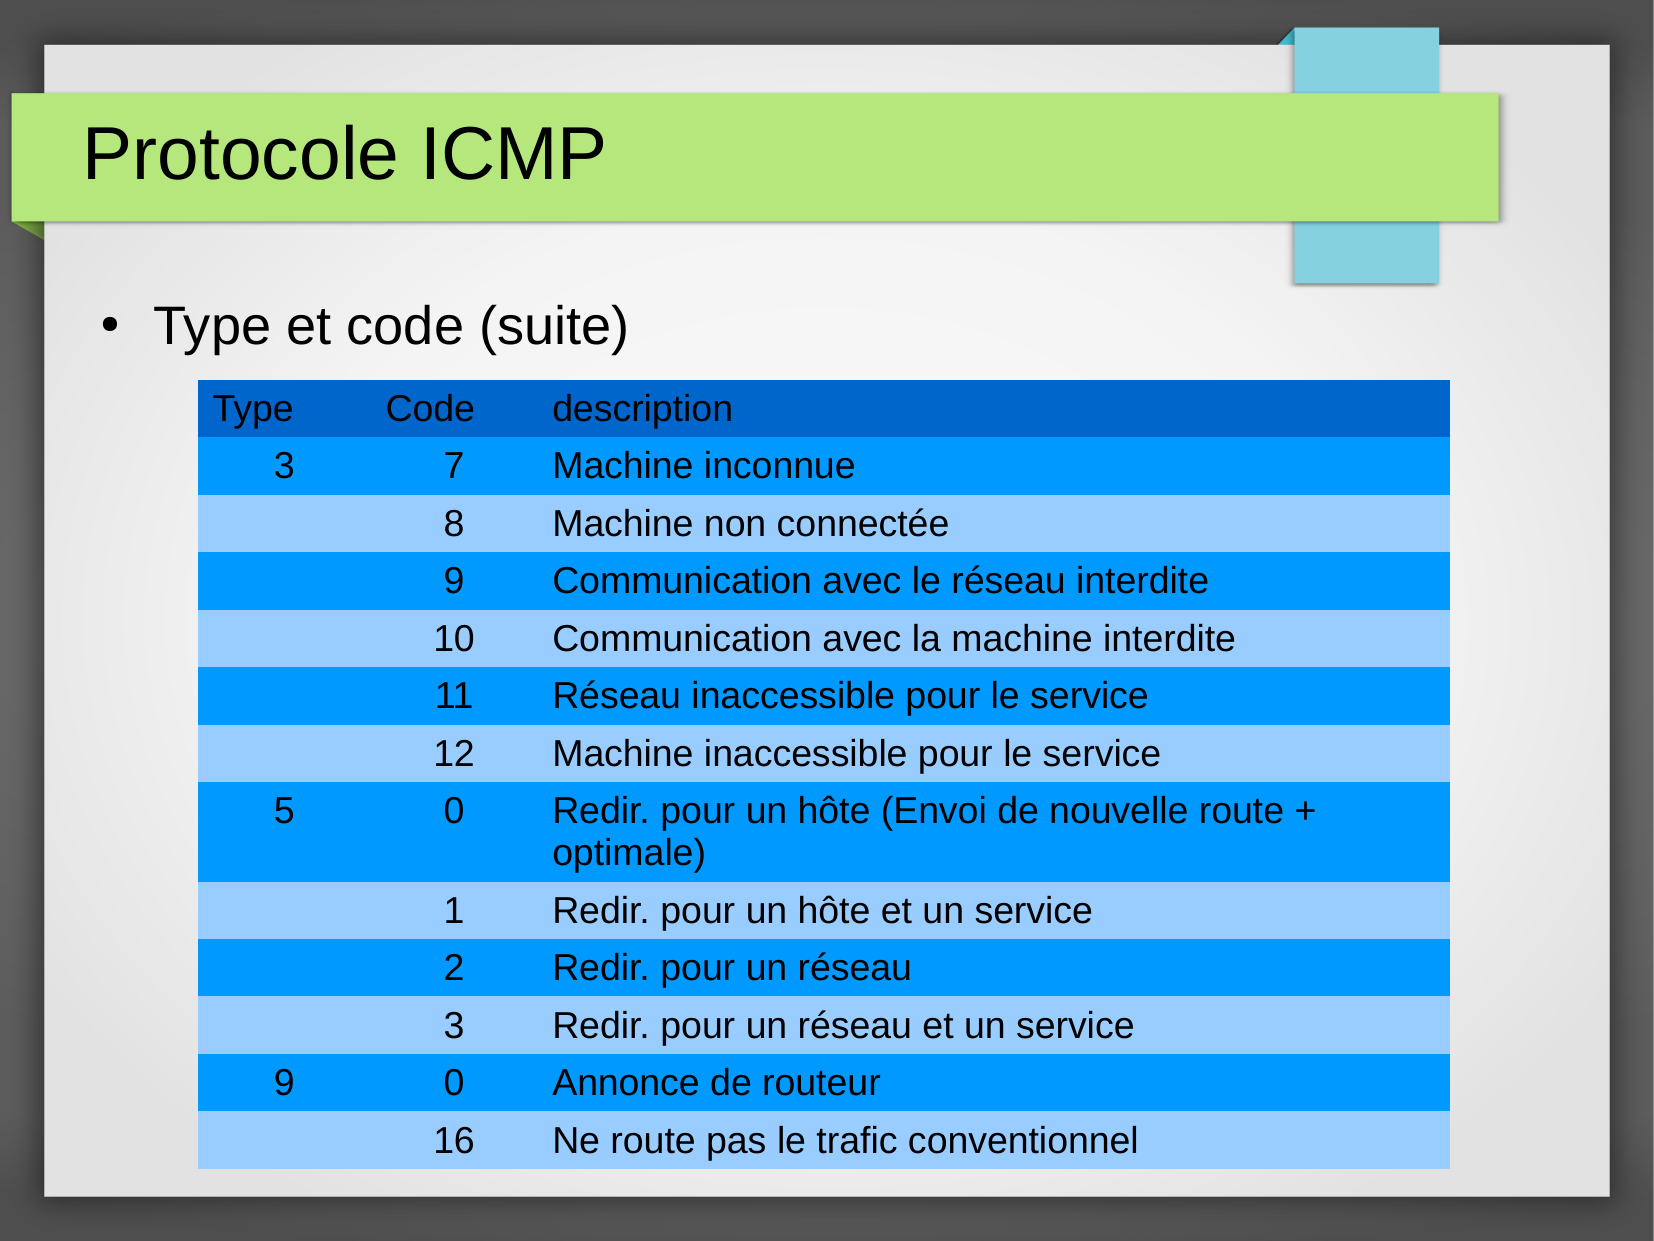

# Protocole ICMP
Type et code (suite)
| Type | Code | description |
| --- | --- | --- |
| 3 | 7 | Machine inconnue |
| | 8 | Machine non connectée |
| | 9 | Communication avec le réseau interdite |
| | 10 | Communication avec la machine interdite |
| | 11 | Réseau inaccessible pour le service |
| | 12 | Machine inaccessible pour le service |
| 5 | 0 | Redir. pour un hôte (Envoi de nouvelle route + optimale) |
| | 1 | Redir. pour un hôte et un service |
| | 2 | Redir. pour un réseau |
| | 3 | Redir. pour un réseau et un service |
| 9 | 0 | Annonce de routeur |
| | 16 | Ne route pas le trafic conventionnel |